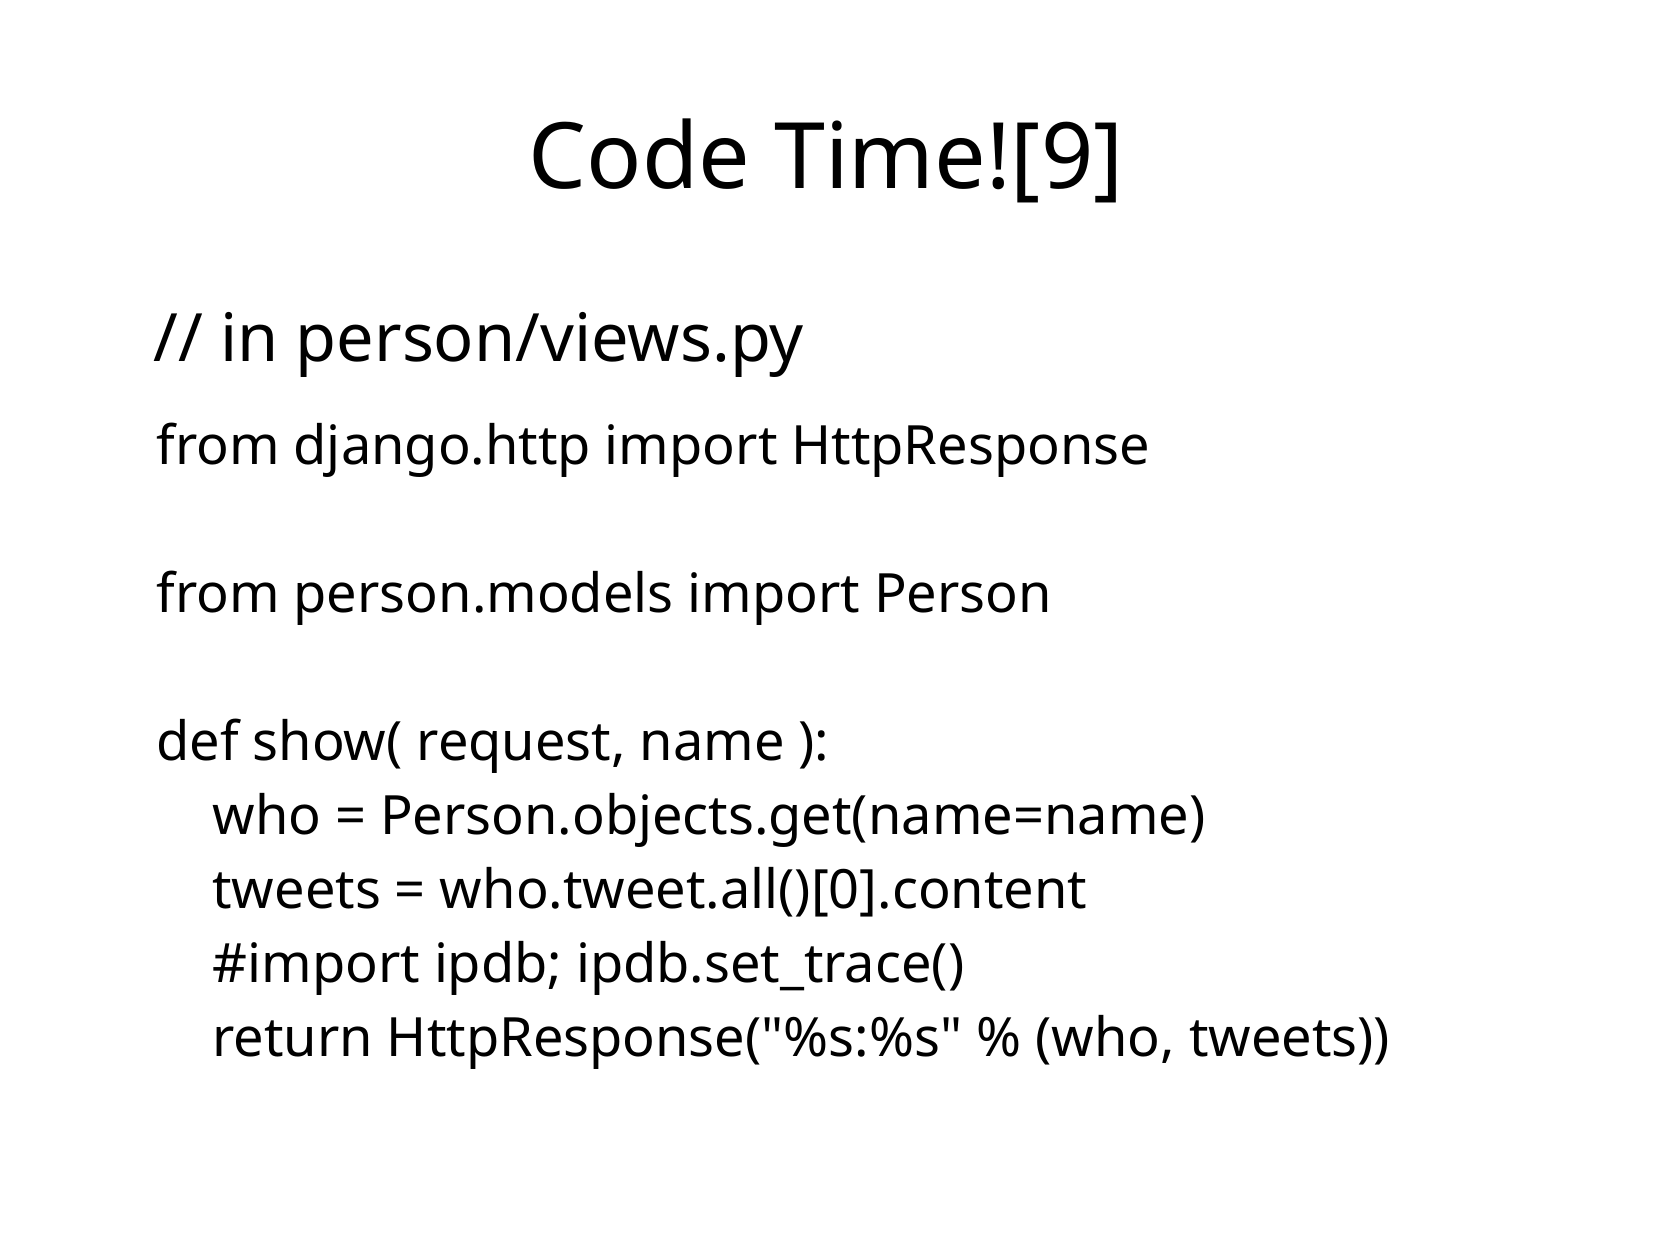

# Code Time![9]
// in person/views.py
from django.http import HttpResponse
from person.models import Person
def show( request, name ):
 who = Person.objects.get(name=name)
 tweets = who.tweet.all()[0].content
 #import ipdb; ipdb.set_trace()
 return HttpResponse("%s:%s" % (who, tweets))